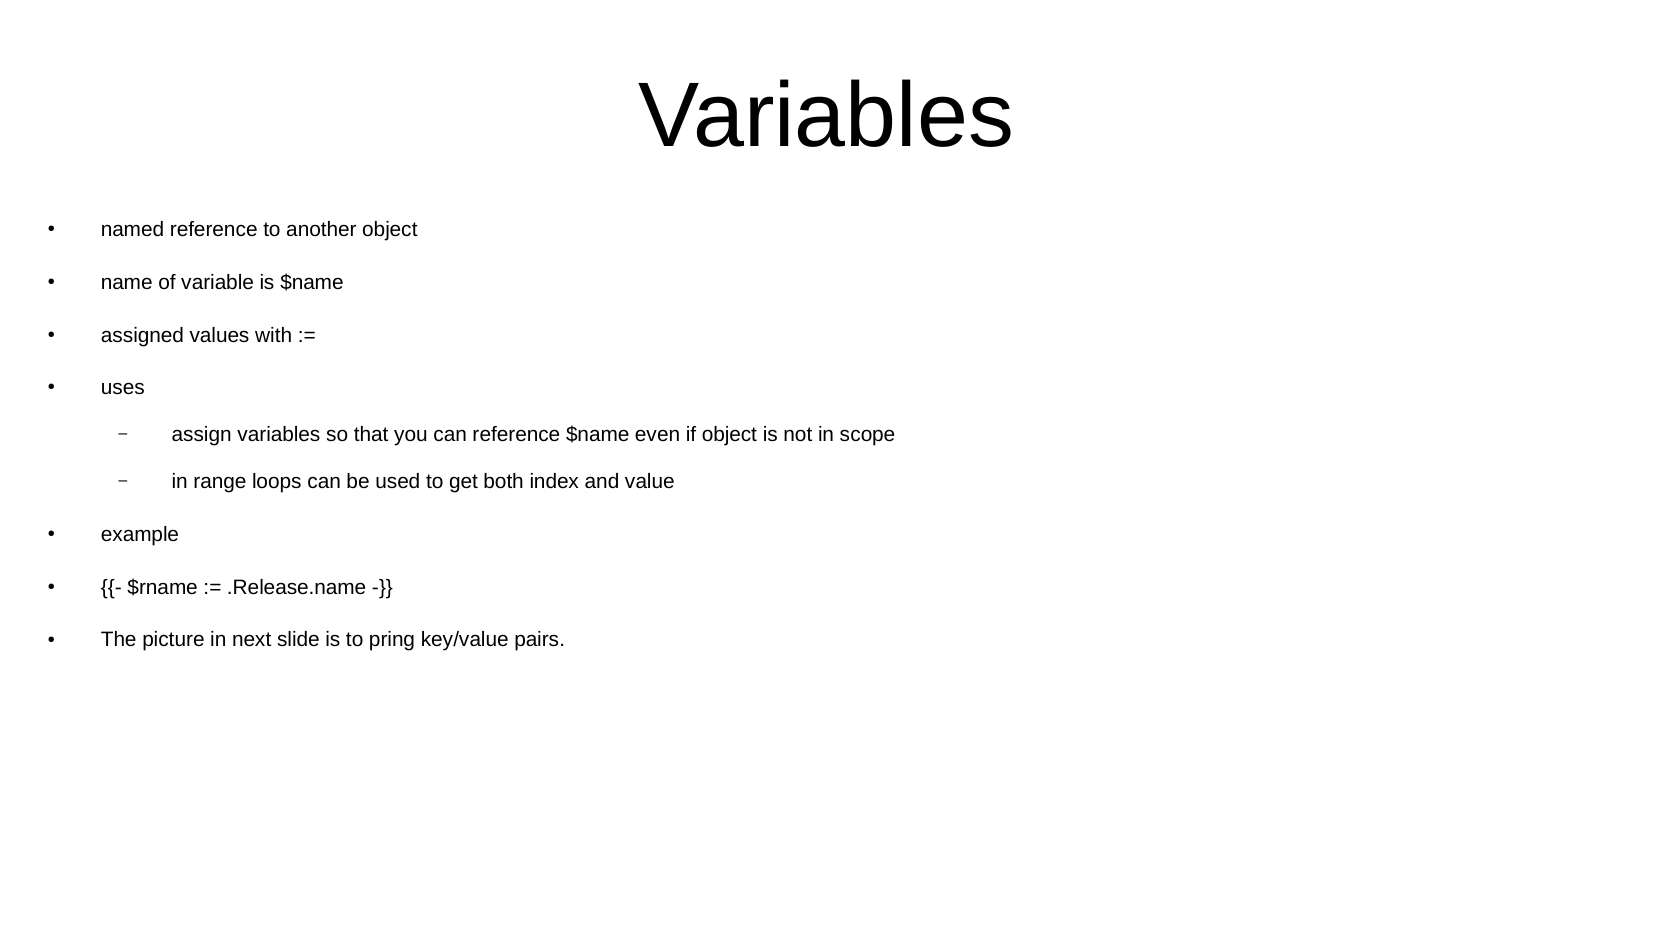

# Variables
named reference to another object
name of variable is $name
assigned values with :=
uses
assign variables so that you can reference $name even if object is not in scope
in range loops can be used to get both index and value
example
{{- $rname := .Release.name -}}
The picture in next slide is to pring key/value pairs.